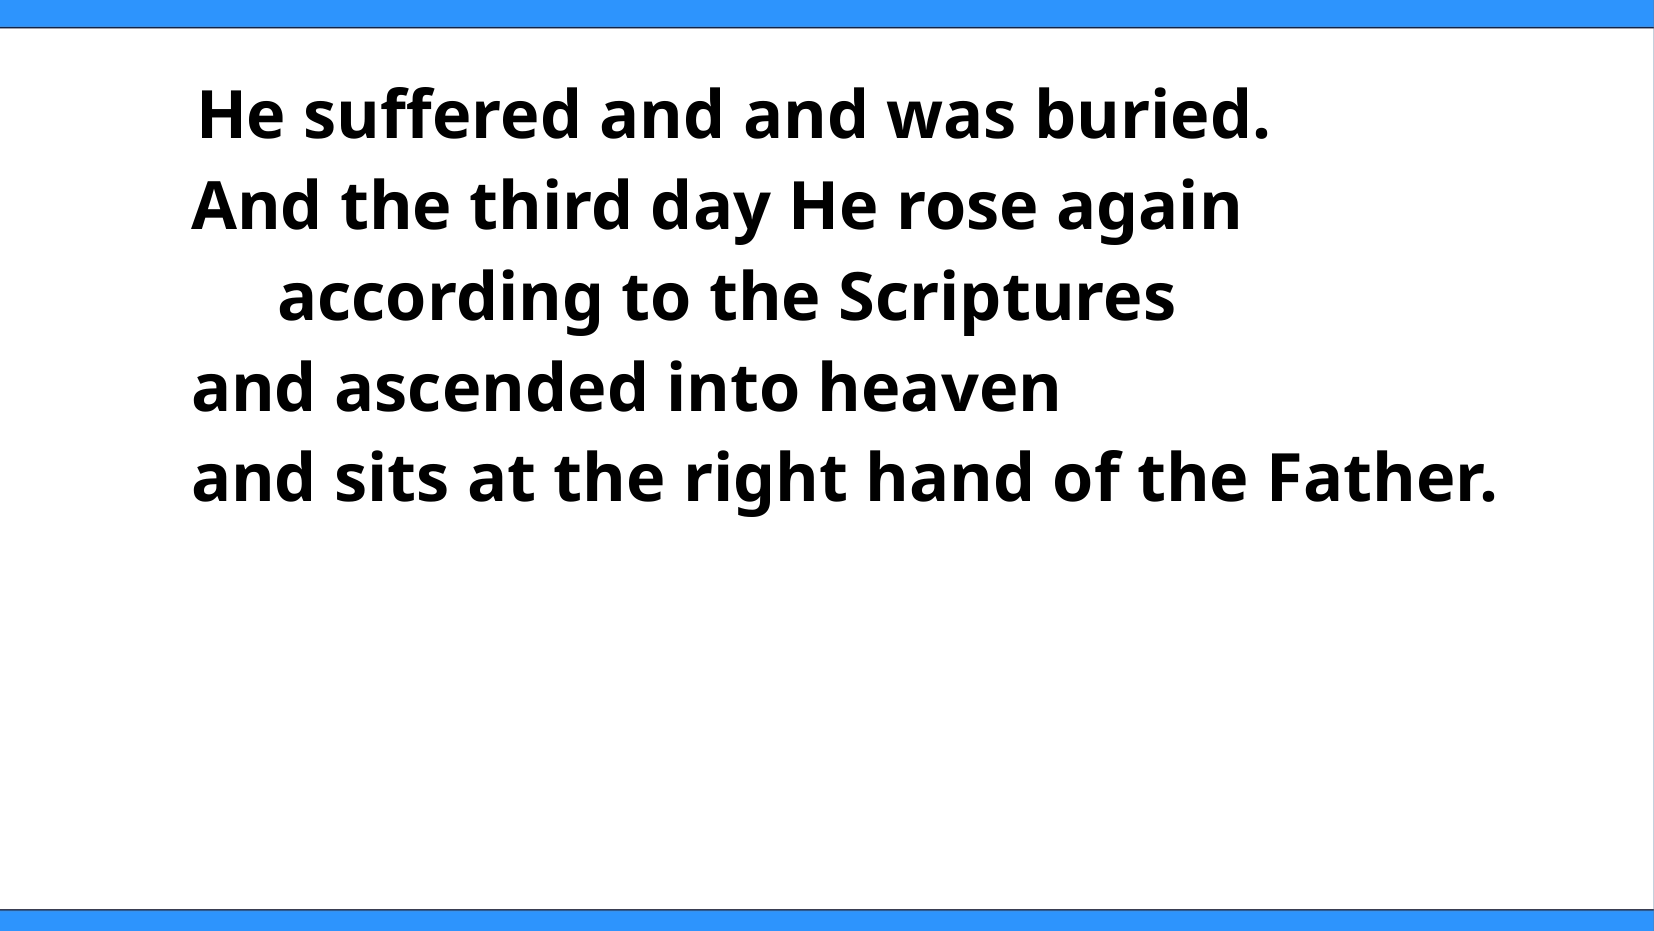

He suffered and and was buried.
 And the third day He rose again
 according to the Scriptures
 and ascended into heaven
 and sits at the right hand of the Father.